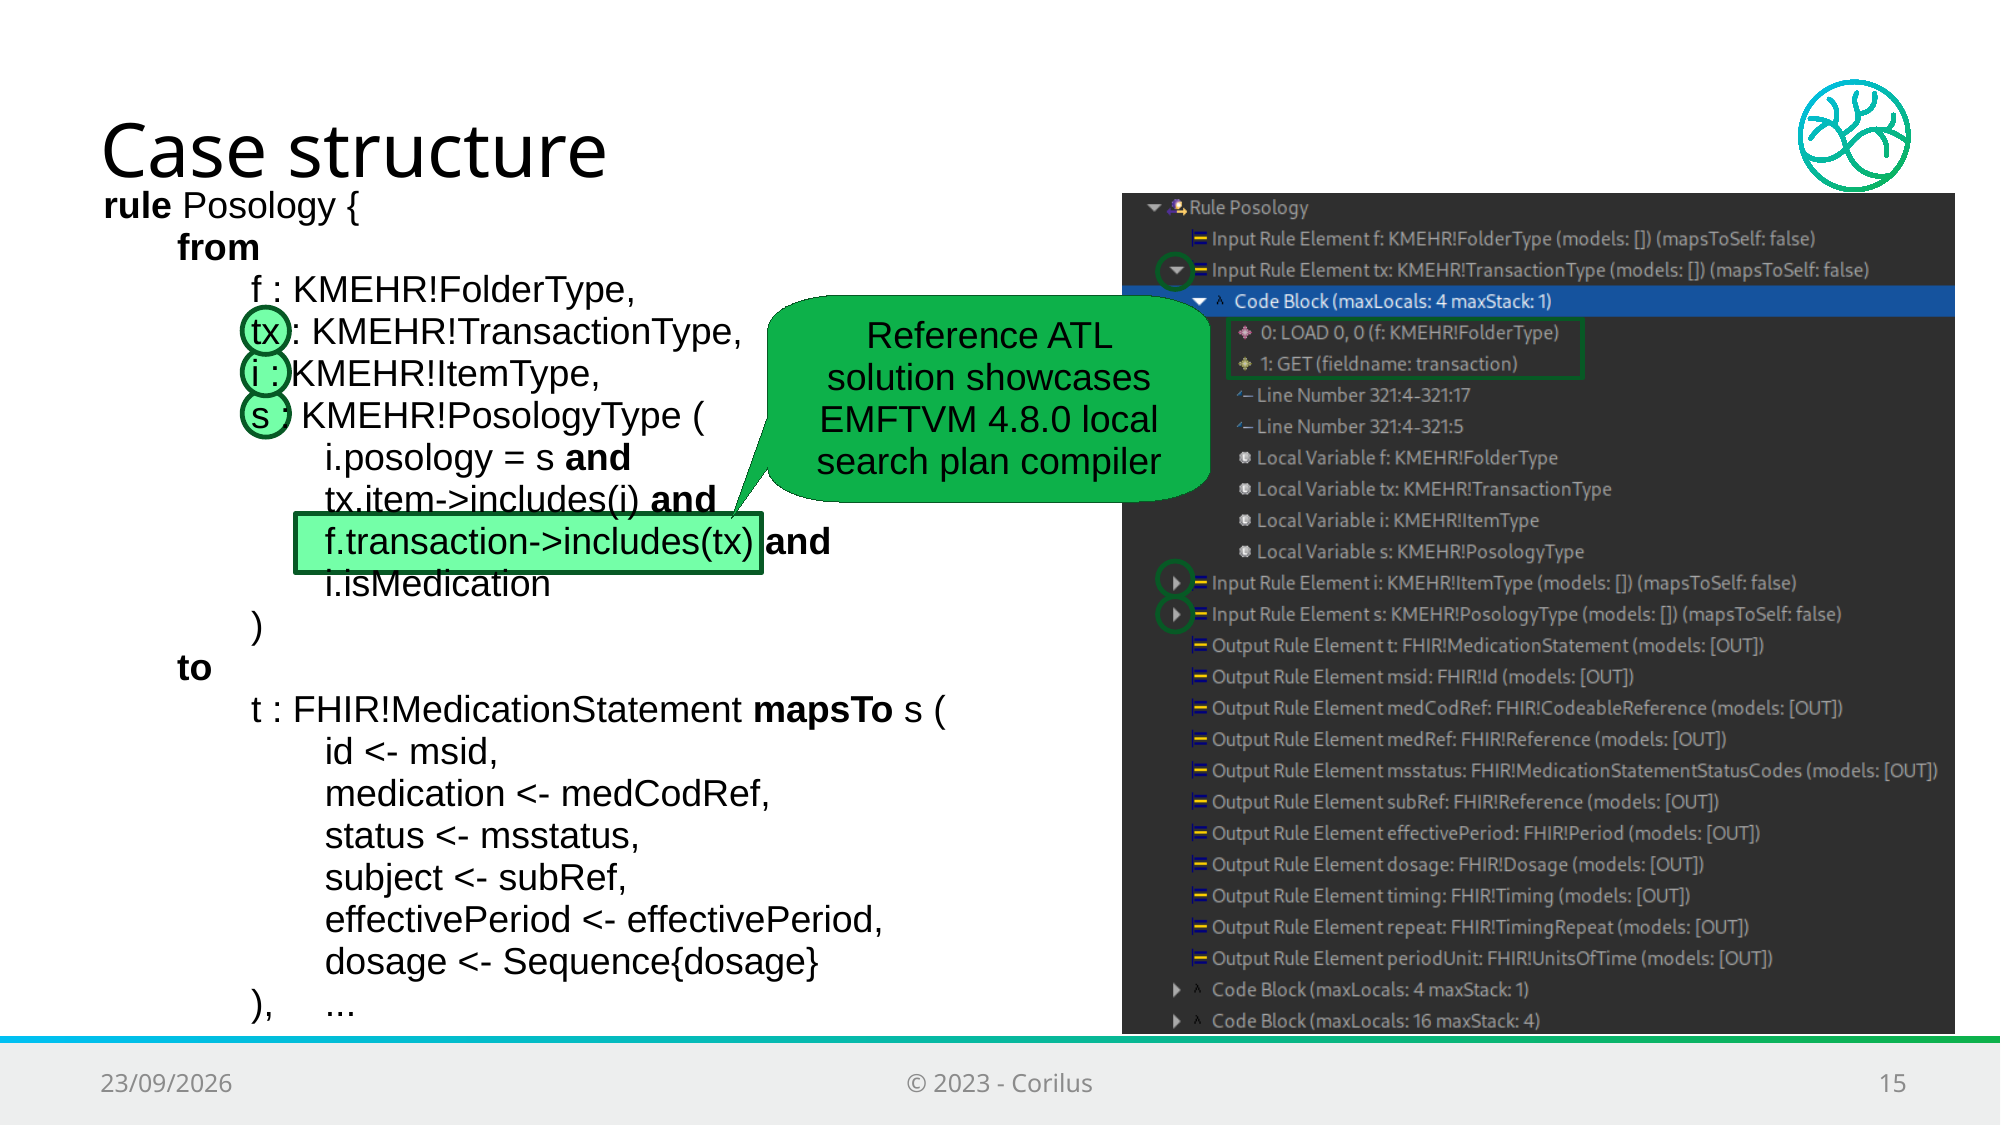

# Case structure
rule Posology {
	from
		f : KMEHR!FolderType,
		tx : KMEHR!TransactionType,
		i : KMEHR!ItemType,
		s : KMEHR!PosologyType (
			i.posology = s and
			tx.item->includes(i) and
			f.transaction->includes(tx) and
			i.isMedication
		)
	to
		t : FHIR!MedicationStatement mapsTo s (
			id <- msid,
			medication <- medCodRef,
			status <- msstatus,
			subject <- subRef,
			effectivePeriod <- effectivePeriod,
			dosage <- Sequence{dosage}
		),	...
Reference ATL solution showcases EMFTVM 4.8.0 local search plan compiler
© 2023 - Corilus
15